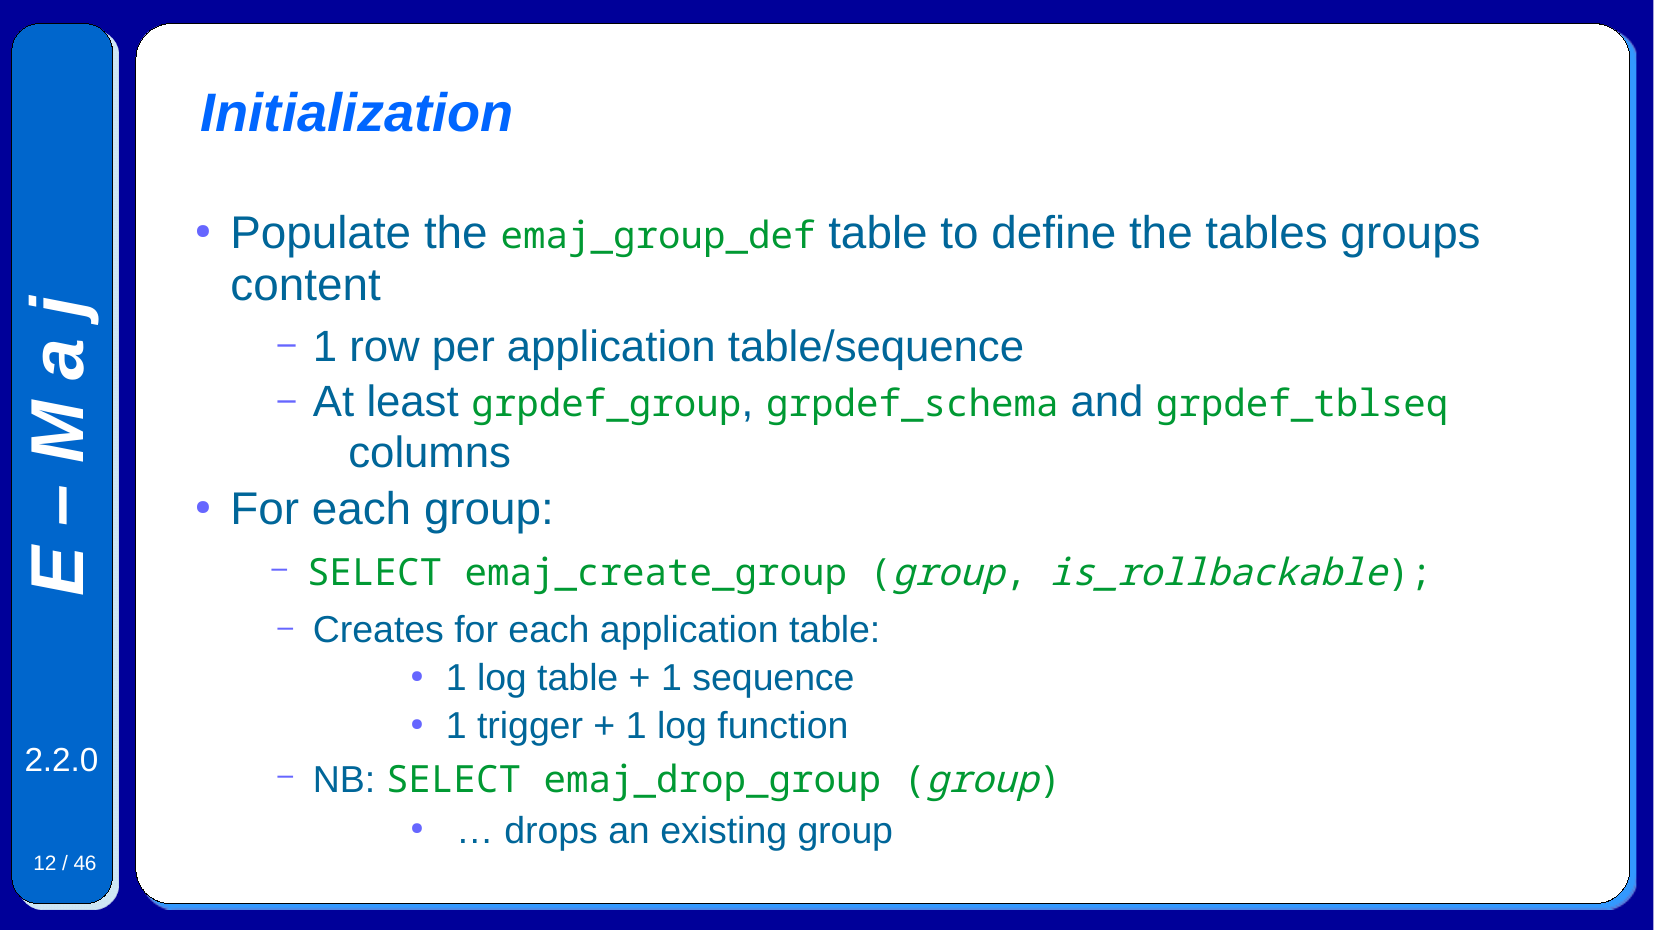

# Initialization
Populate the emaj_group_def table to define the tables groups content
1 row per application table/sequence
At least grpdef_group, grpdef_schema and grpdef_tblseq columns
For each group:
SELECT emaj_create_group (group, is_rollbackable);
Creates for each application table:
1 log table + 1 sequence
1 trigger + 1 log function
NB: SELECT emaj_drop_group (group)
 … drops an existing group